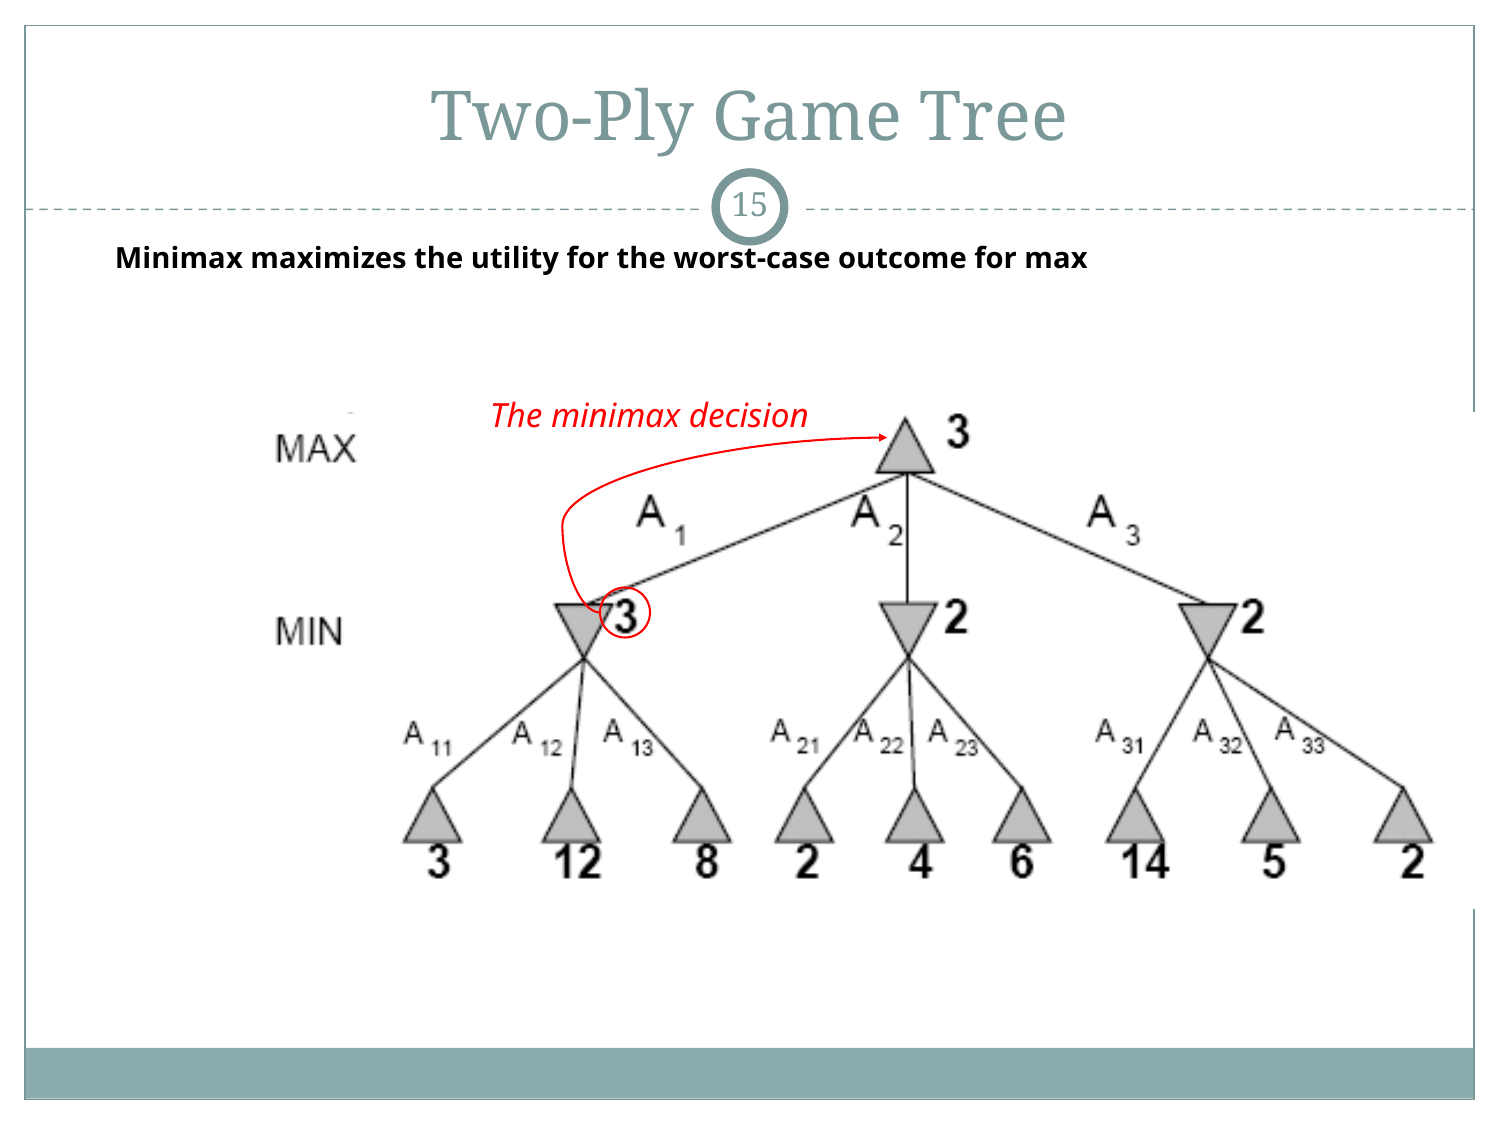

# Two-Ply Game Tree
Minimax maximizes the utility for the worst-case outcome for max
The minimax decision